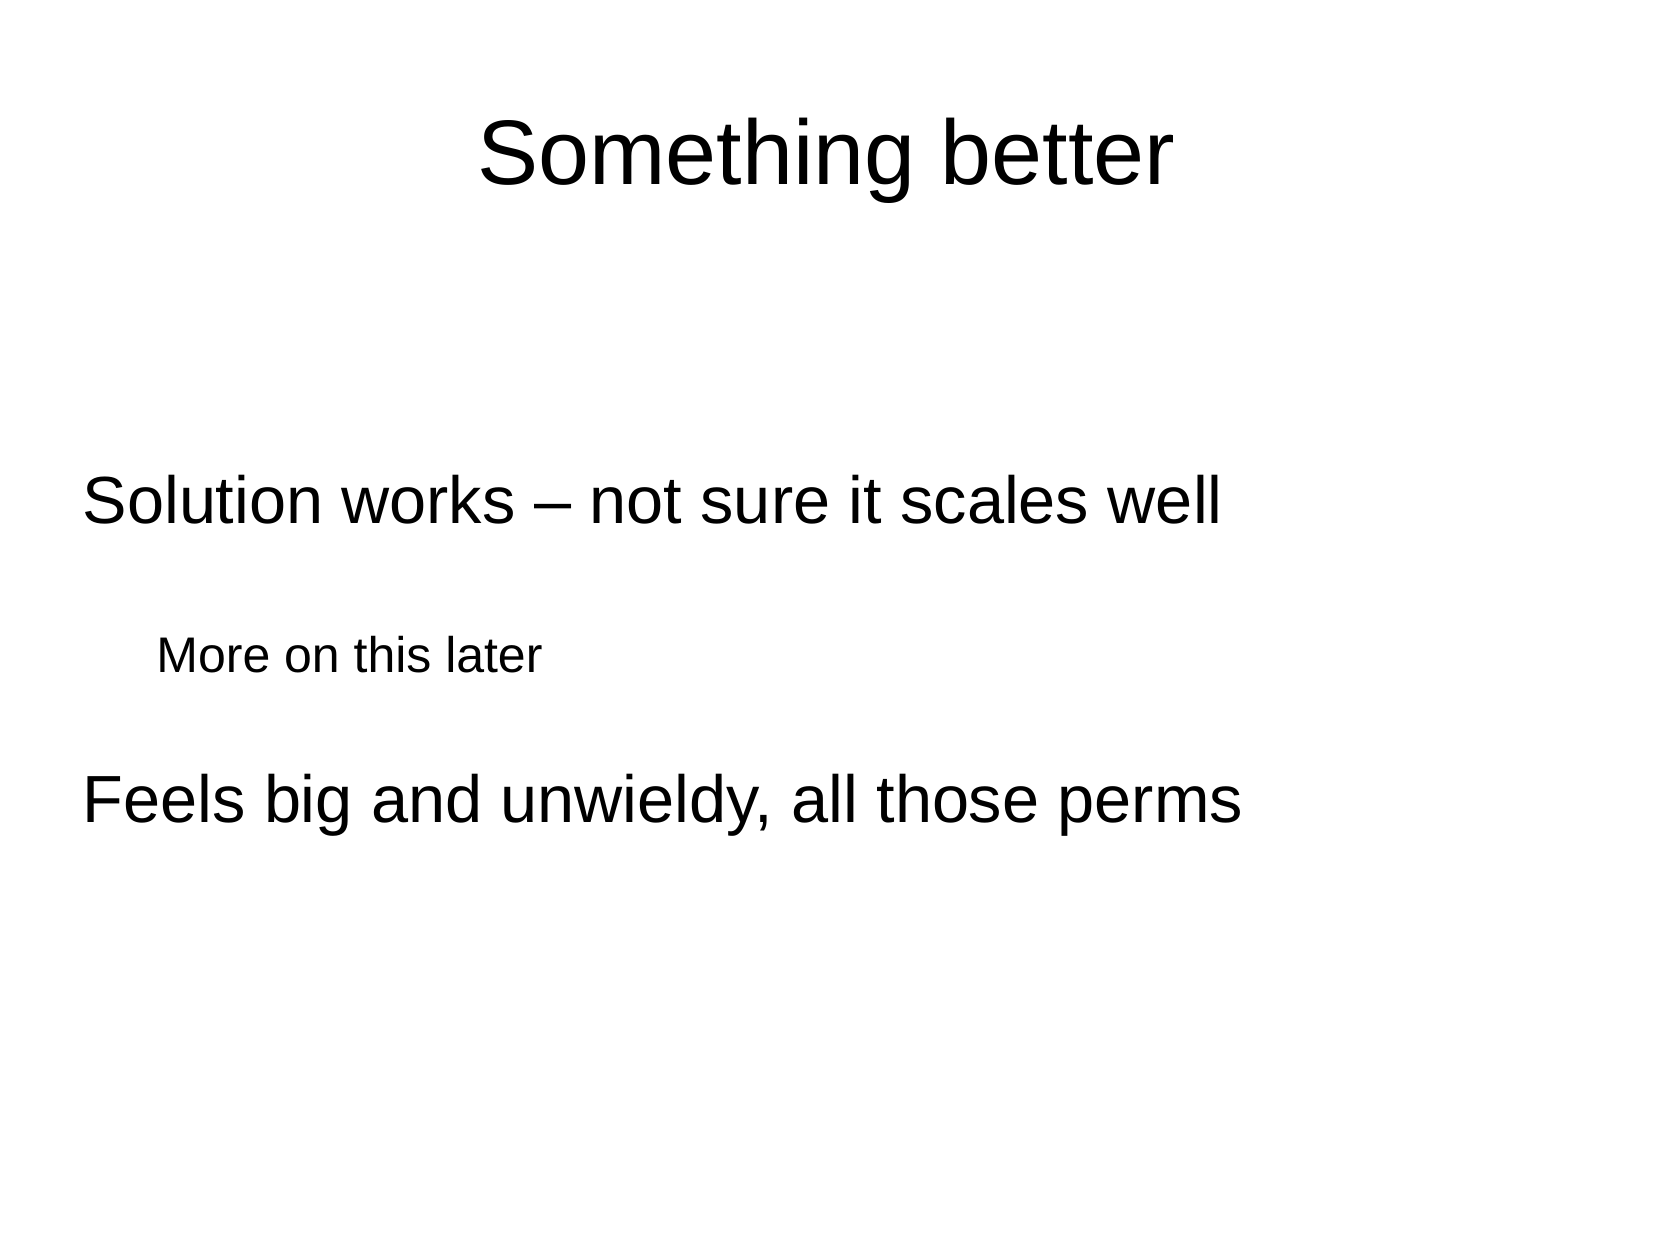

# Something better
Solution works – not sure it scales well
	More on this later
Feels big and unwieldy, all those perms